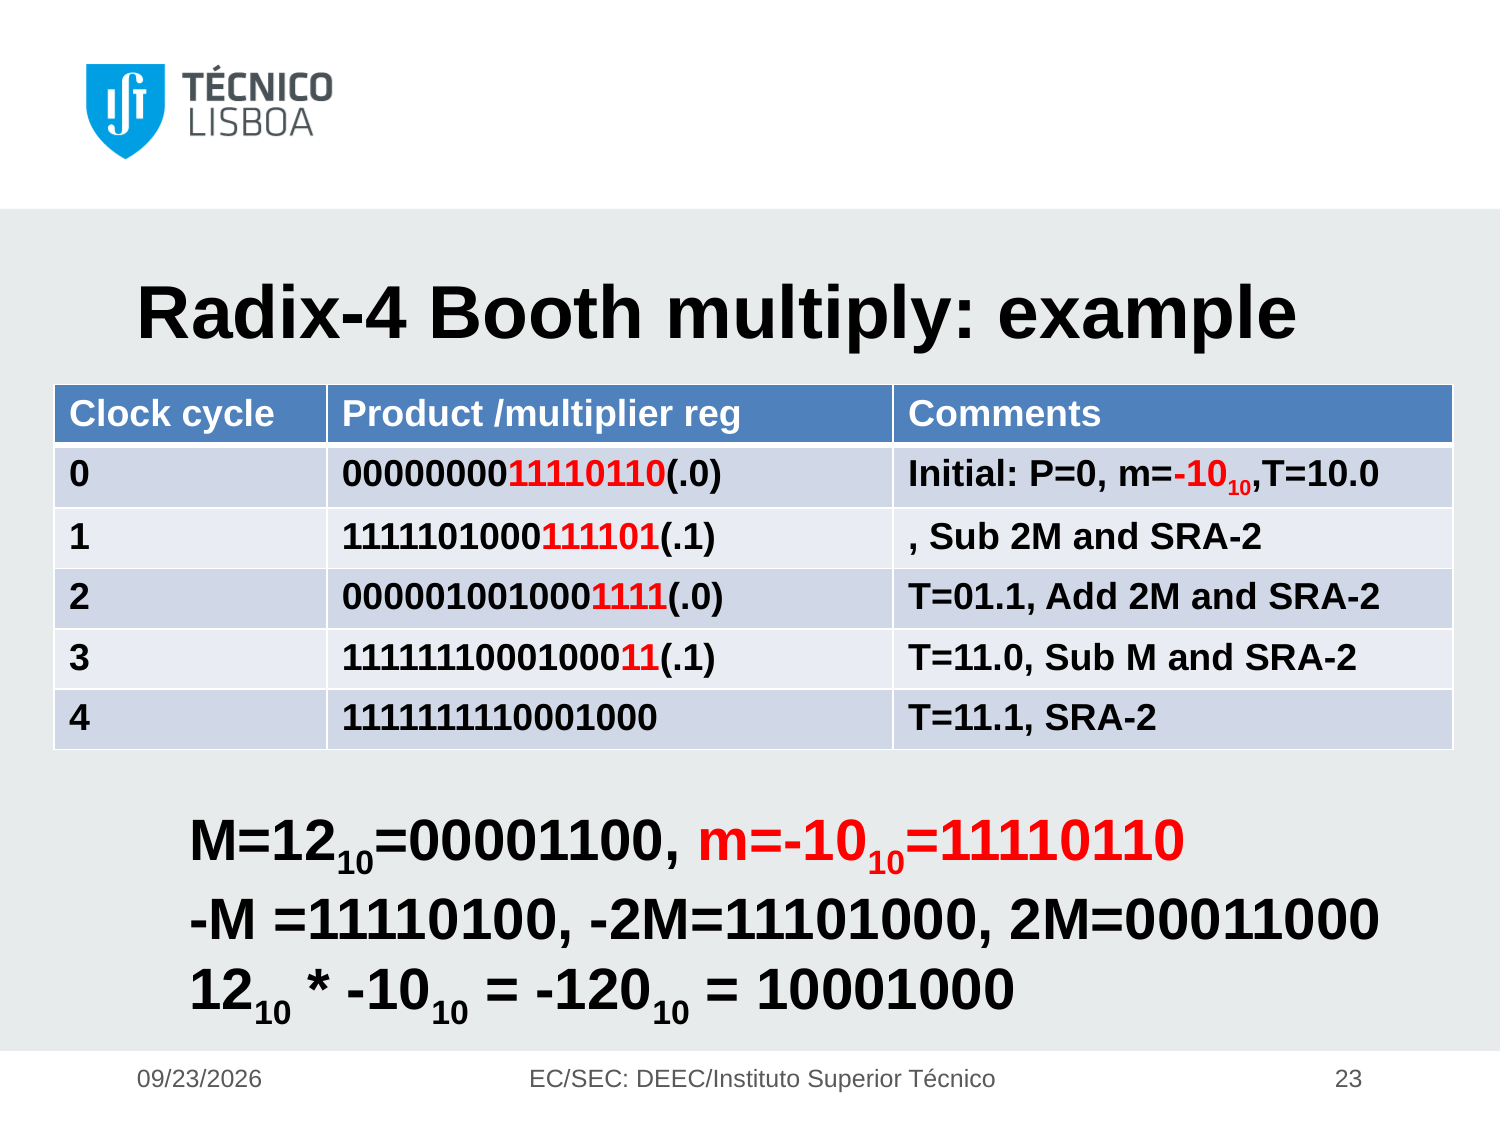

# Radix-4 Booth multiply: example
| Clock cycle | Product /multiplier reg | Comments |
| --- | --- | --- |
| 0 | 0000000011110110(.0) | Initial: P=0, m=-1010,T=10.0 |
| 1 | 1111101000111101(.1) | , Sub 2M and SRA-2 |
| 2 | 0000010010001111(.0) | T=01.1, Add 2M and SRA-2 |
| 3 | 1111111000100011(.1) | T=11.0, Sub M and SRA-2 |
| 4 | 1111111110001000 | T=11.1, SRA-2 |
M=1210=00001100, m=-1010=11110110
-M =11110100, -2M=11101000, 2M=00011000
1210 * -1010 = -12010 = 10001000
EC/SEC: DEEC/Instituto Superior Técnico